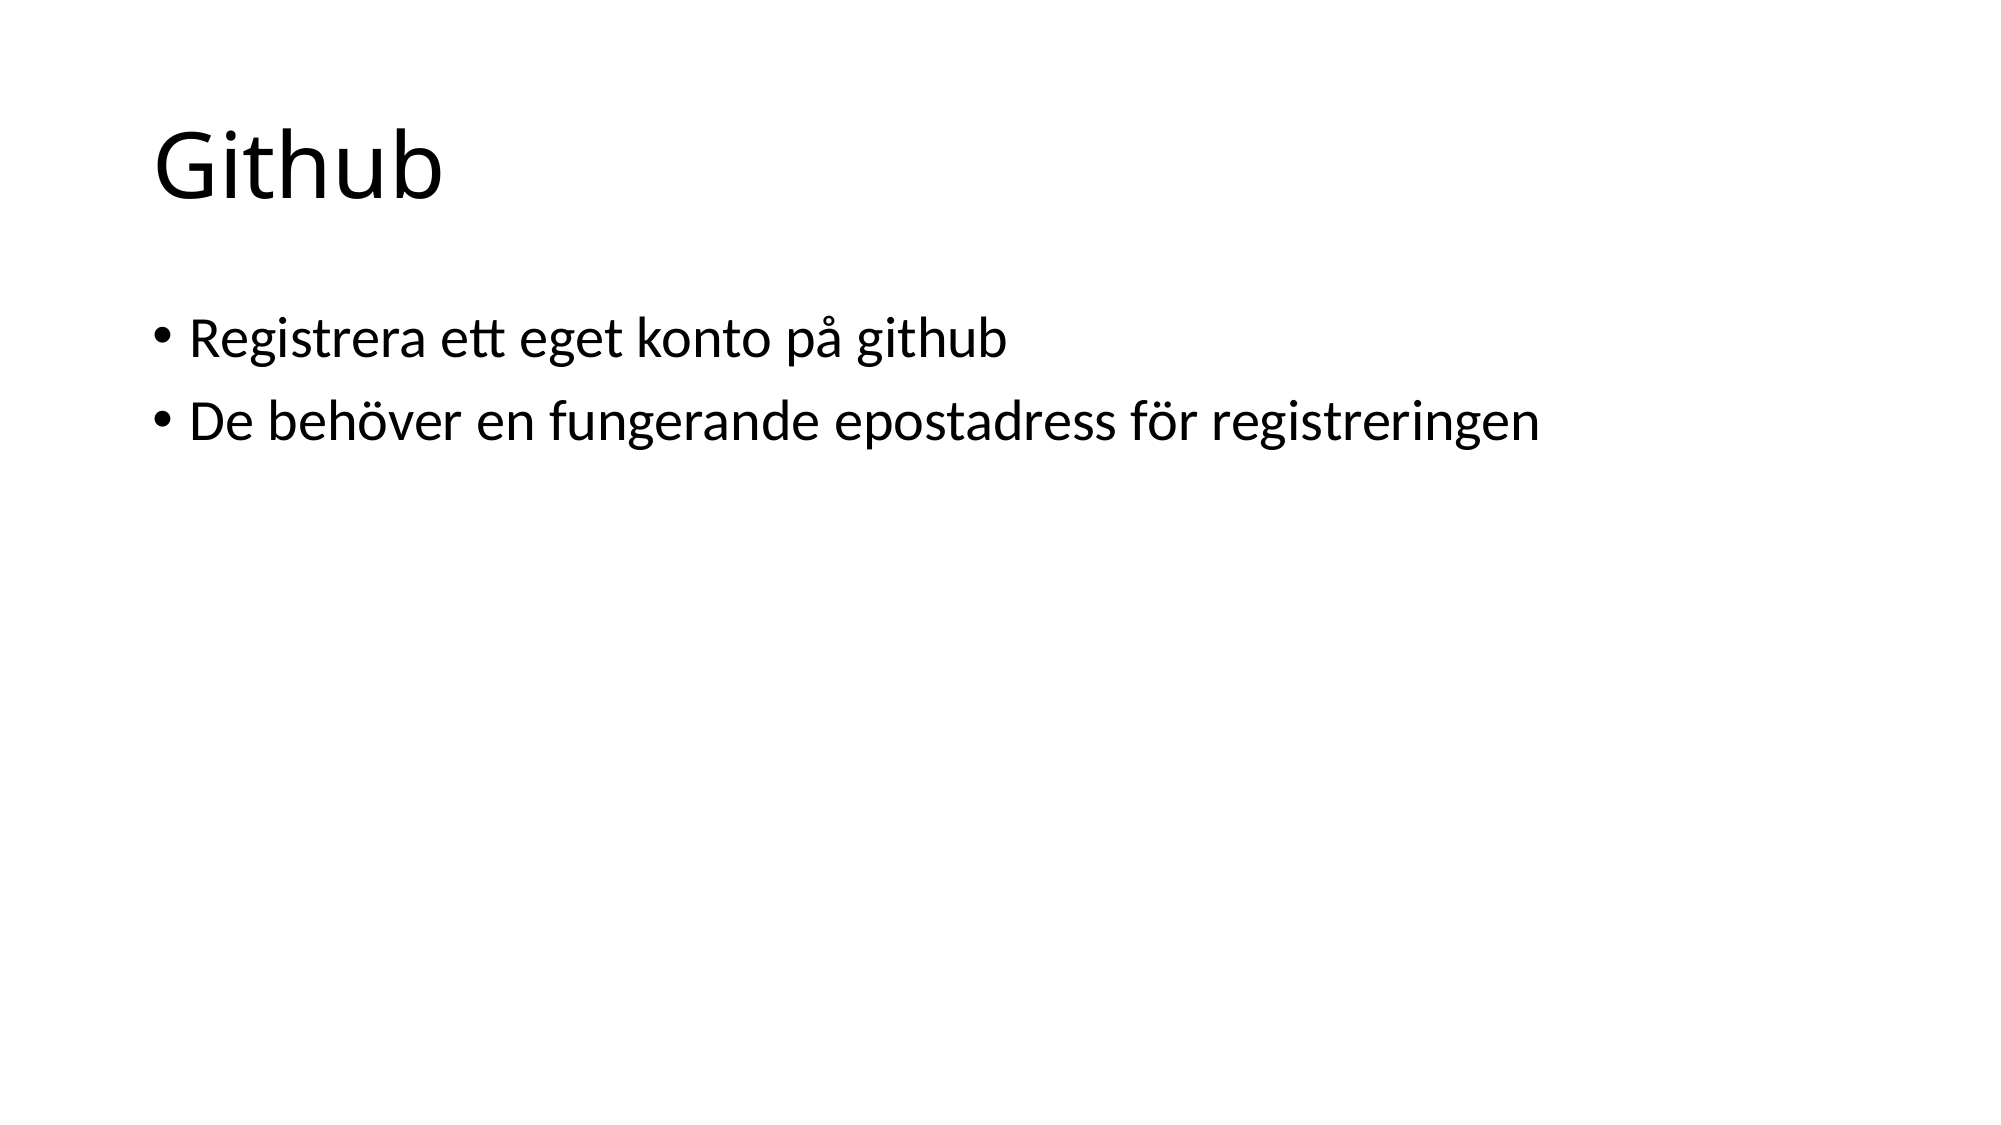

# Github
Registrera ett eget konto på github
De behöver en fungerande epostadress för registreringen